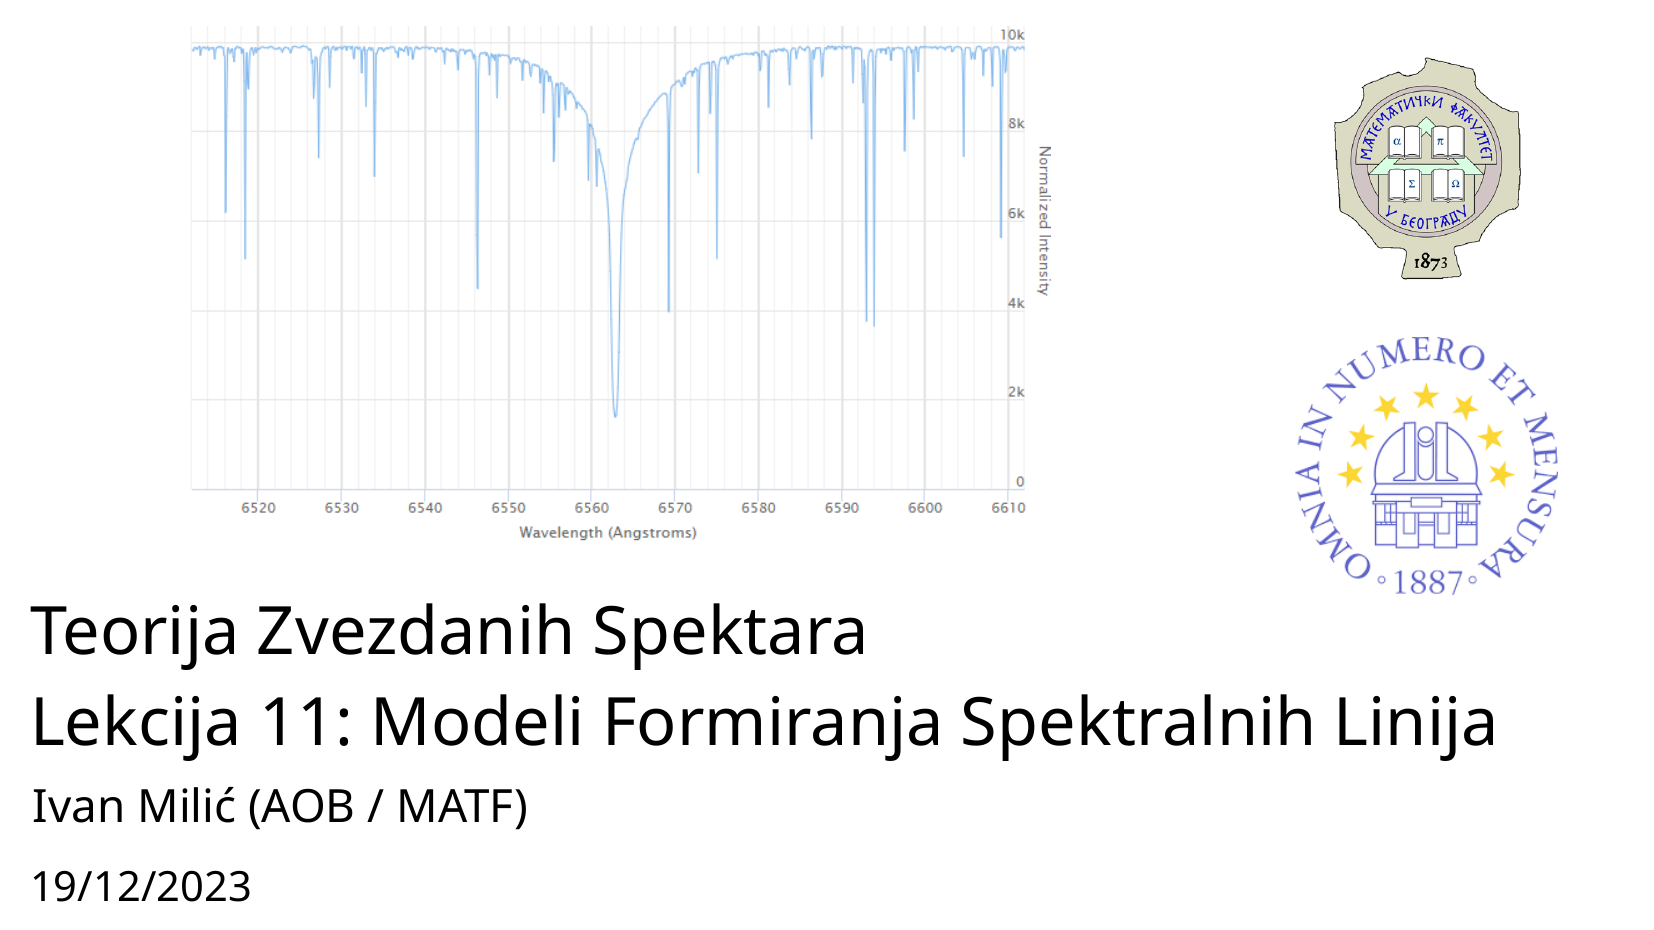

Teorija Zvezdanih Spektara
Lekcija 11: Modeli Formiranja Spektralnih Linija
Ivan Milić (AOB / MATF)
# 19/12/2023